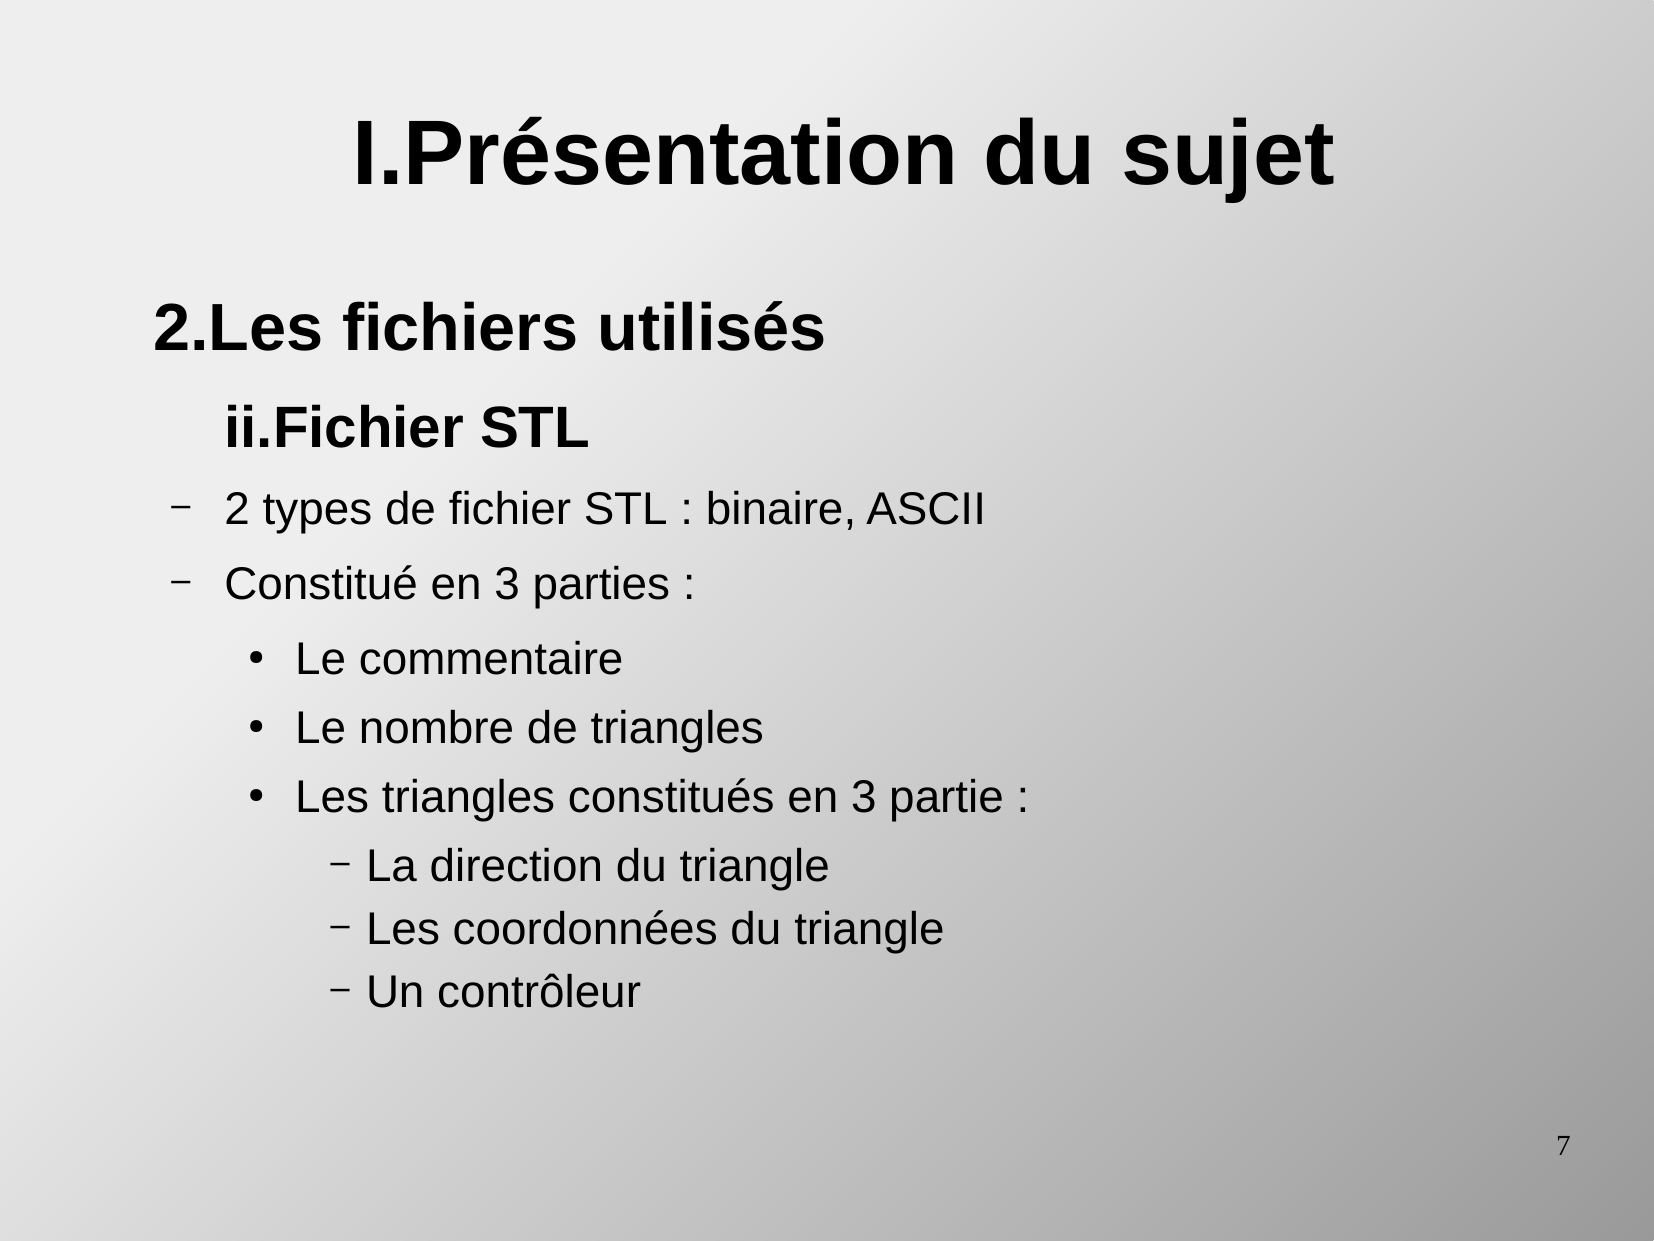

# I.Présentation du sujet
2.Les fichiers utilisés
ii.Fichier STL
2 types de fichier STL : binaire, ASCII
Constitué en 3 parties :
Le commentaire
Le nombre de triangles
Les triangles constitués en 3 partie :
La direction du triangle
Les coordonnées du triangle
Un contrôleur
7